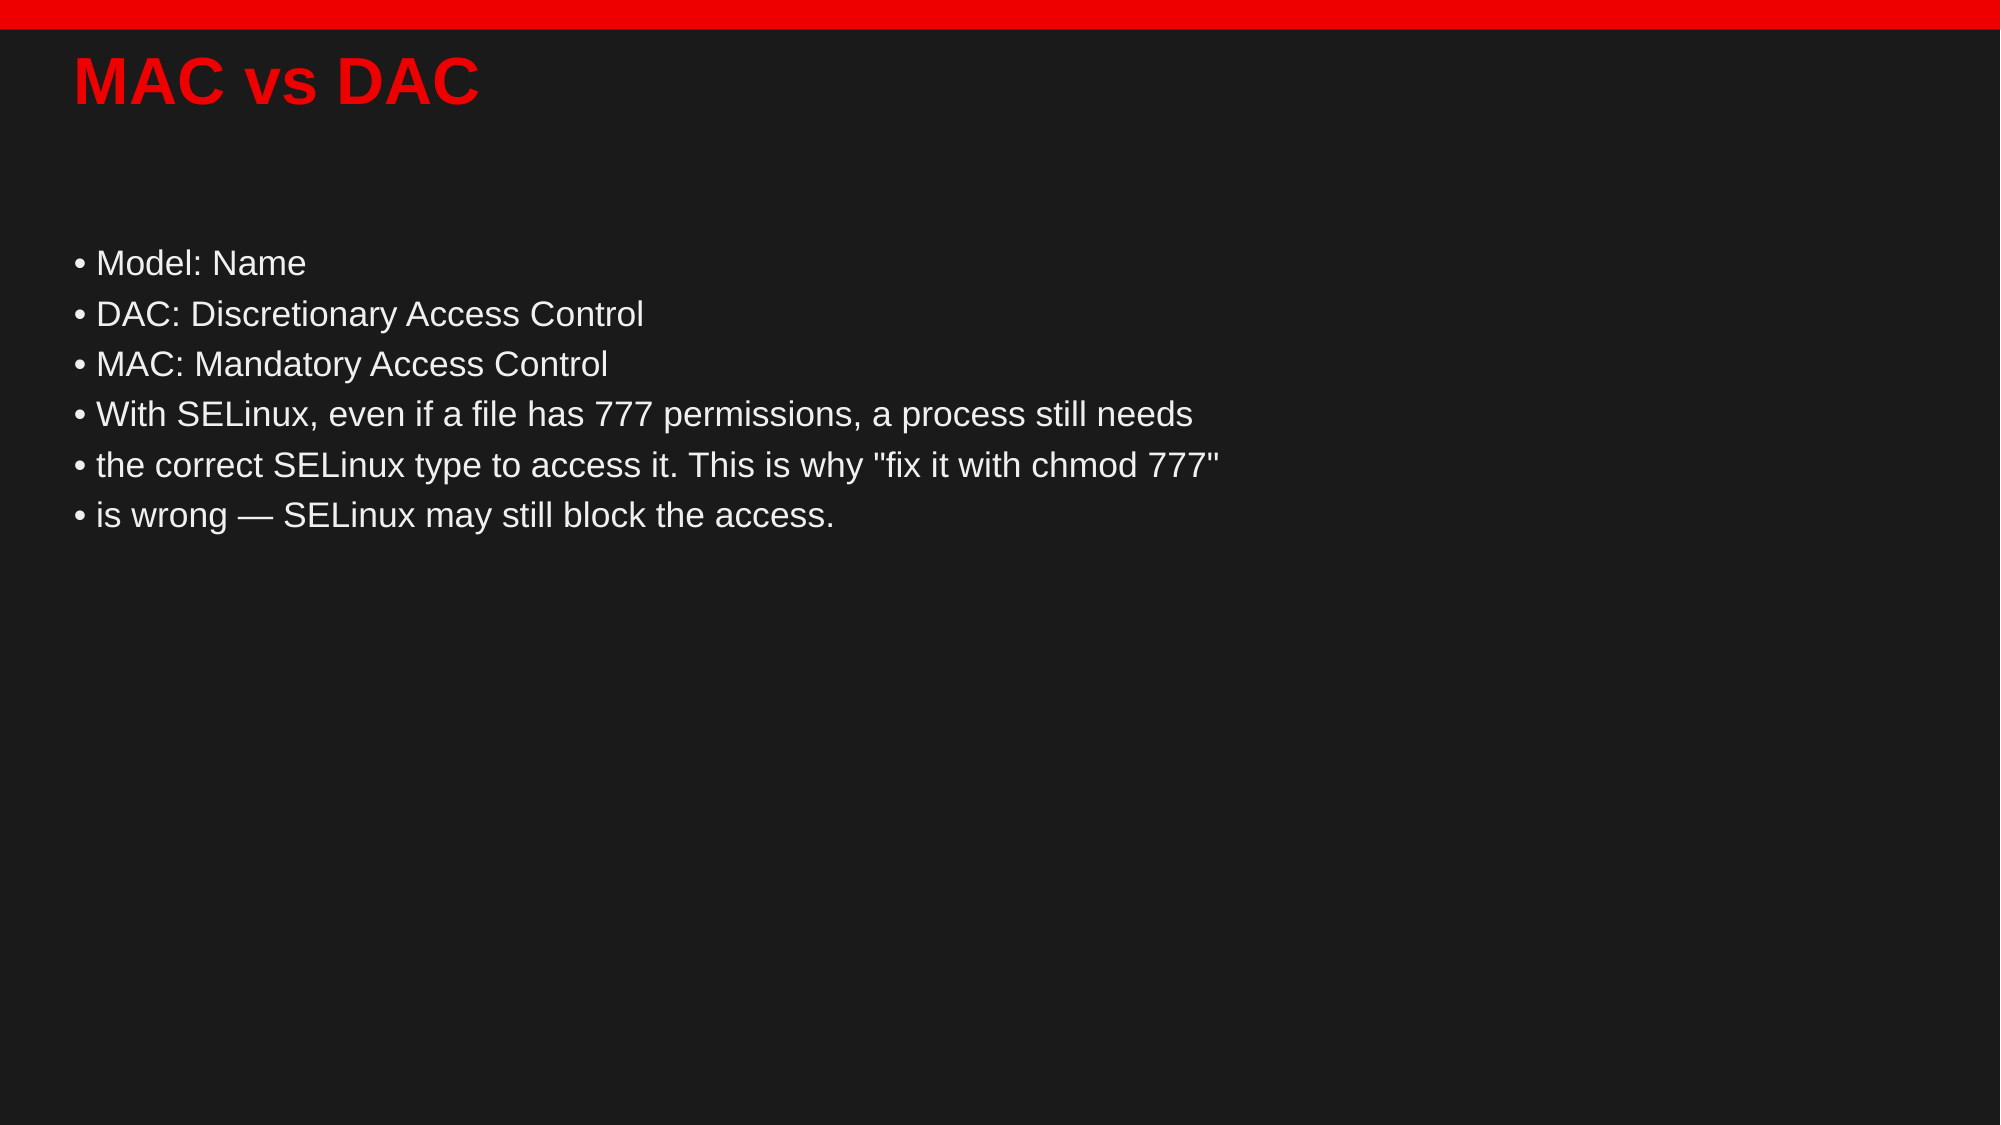

MAC vs DAC
• Model: Name
• DAC: Discretionary Access Control
• MAC: Mandatory Access Control
• With SELinux, even if a file has 777 permissions, a process still needs
• the correct SELinux type to access it. This is why "fix it with chmod 777"
• is wrong — SELinux may still block the access.